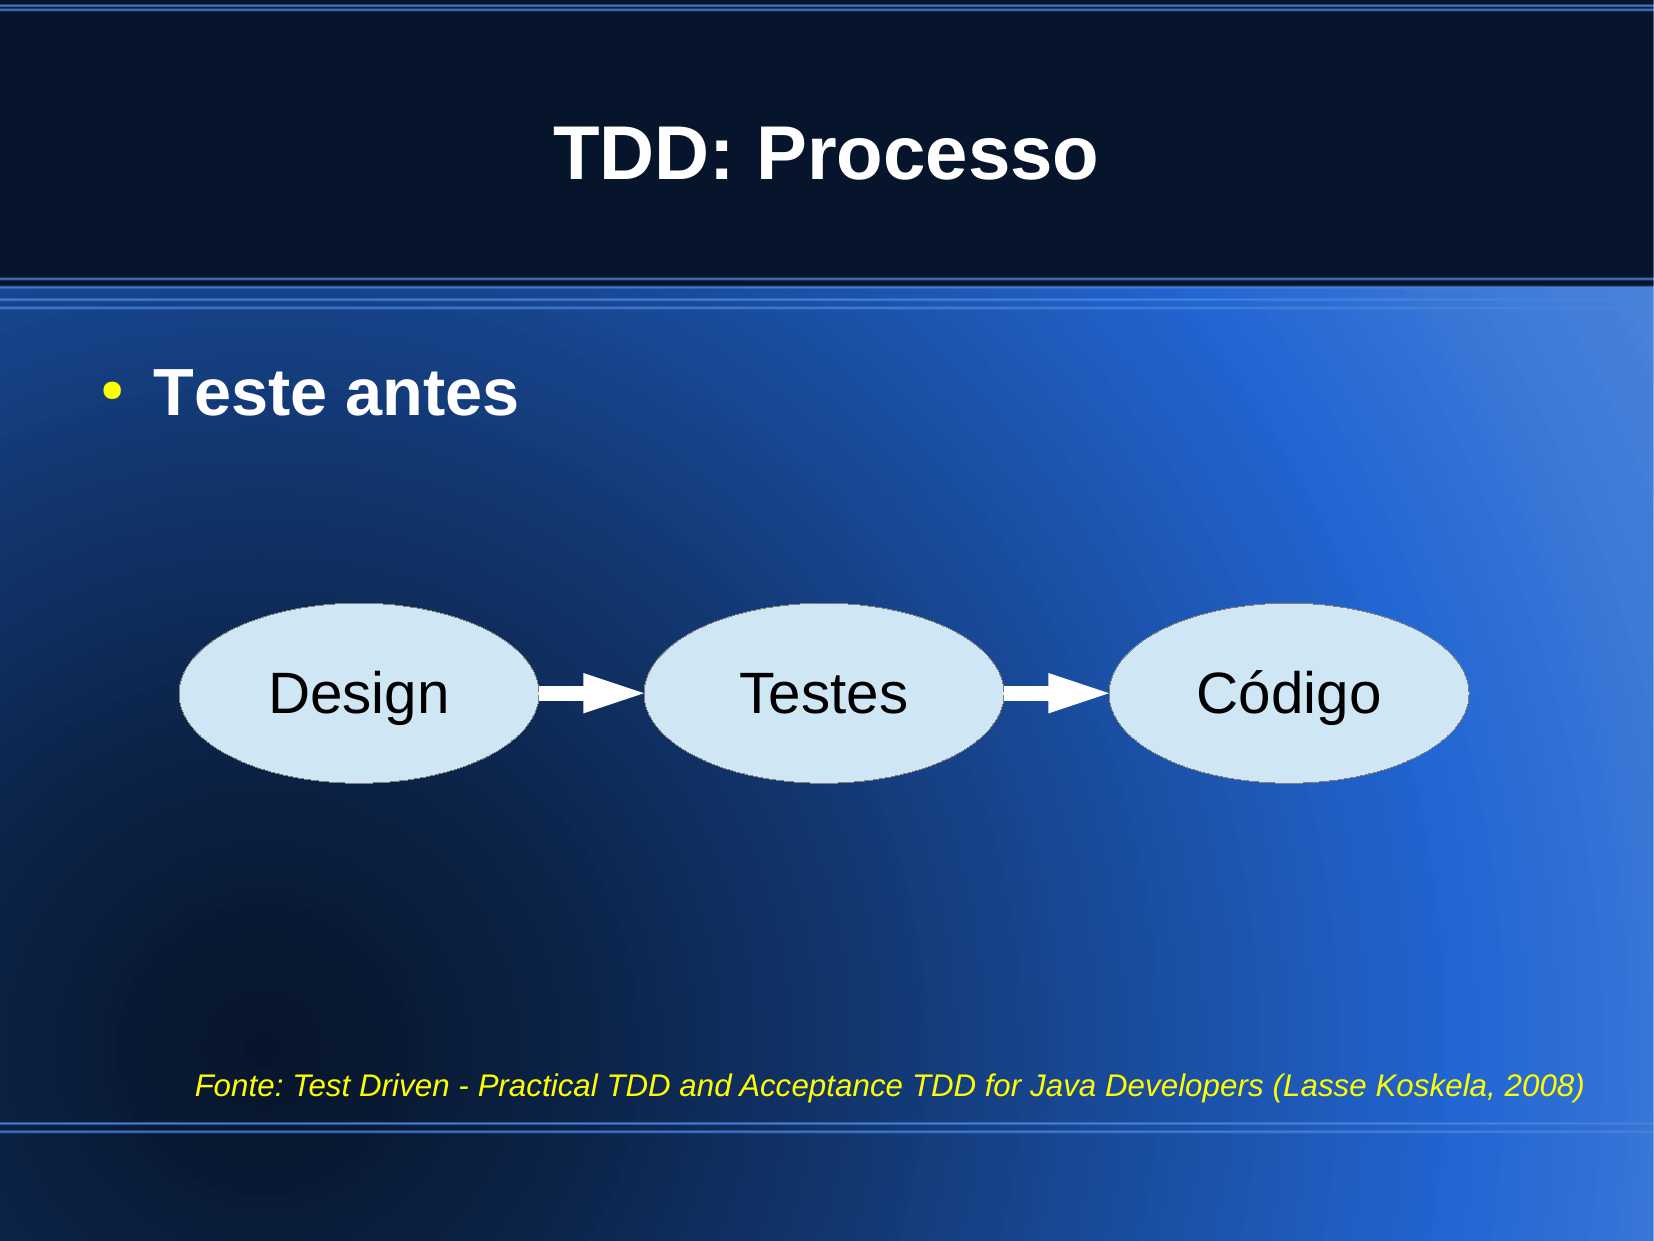

# TDD: Processo
Teste antes
Design
Testes
Código
Fonte: Test Driven - Practical TDD and Acceptance TDD for Java Developers (Lasse Koskela, 2008)